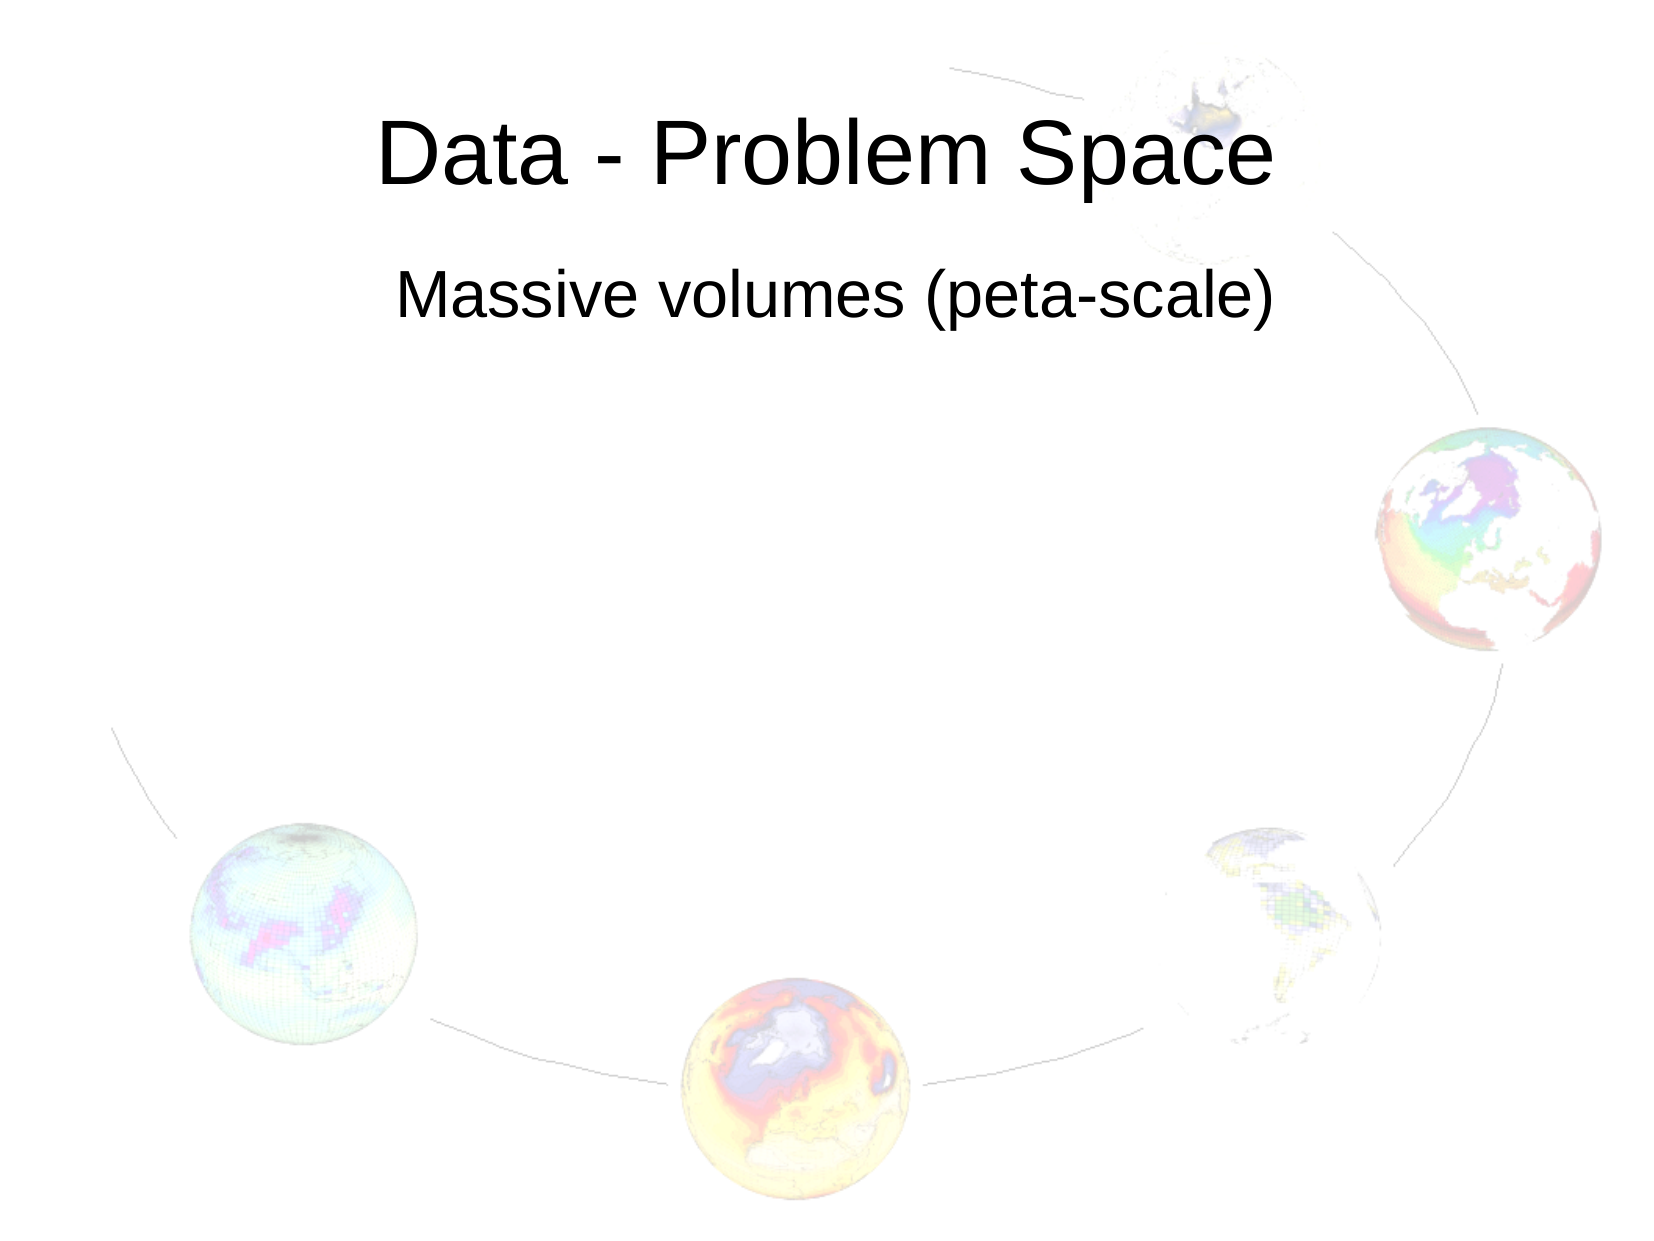

# Data - Problem Space
 Massive volumes (peta-scale)